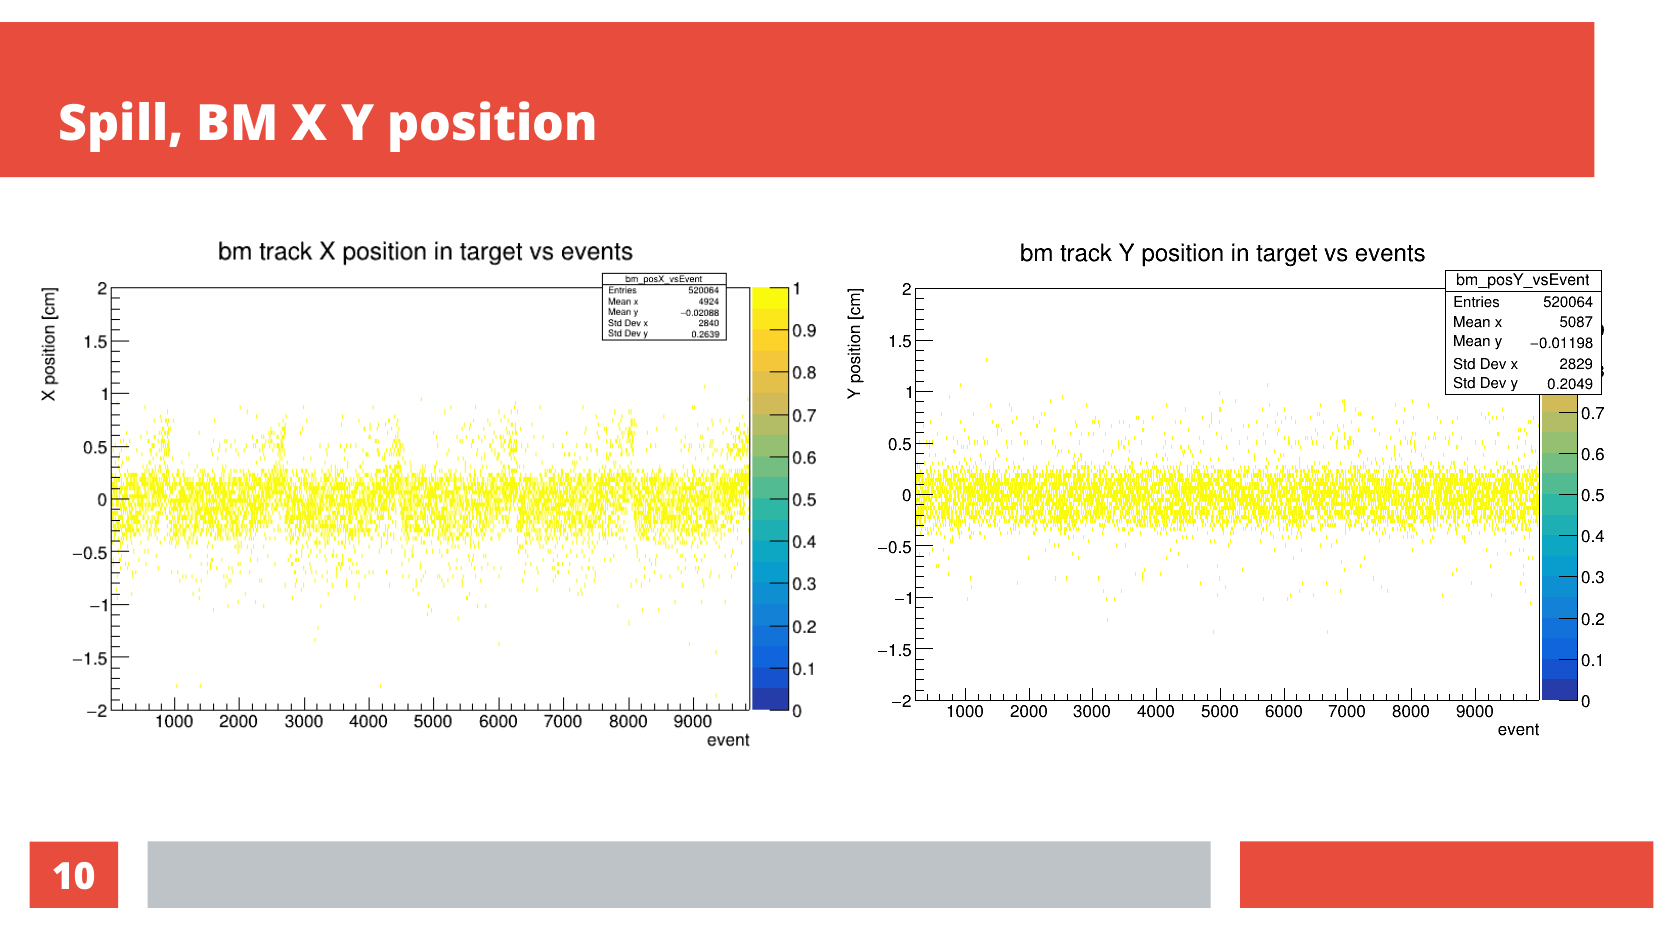

# Spill, BM X Y position
10